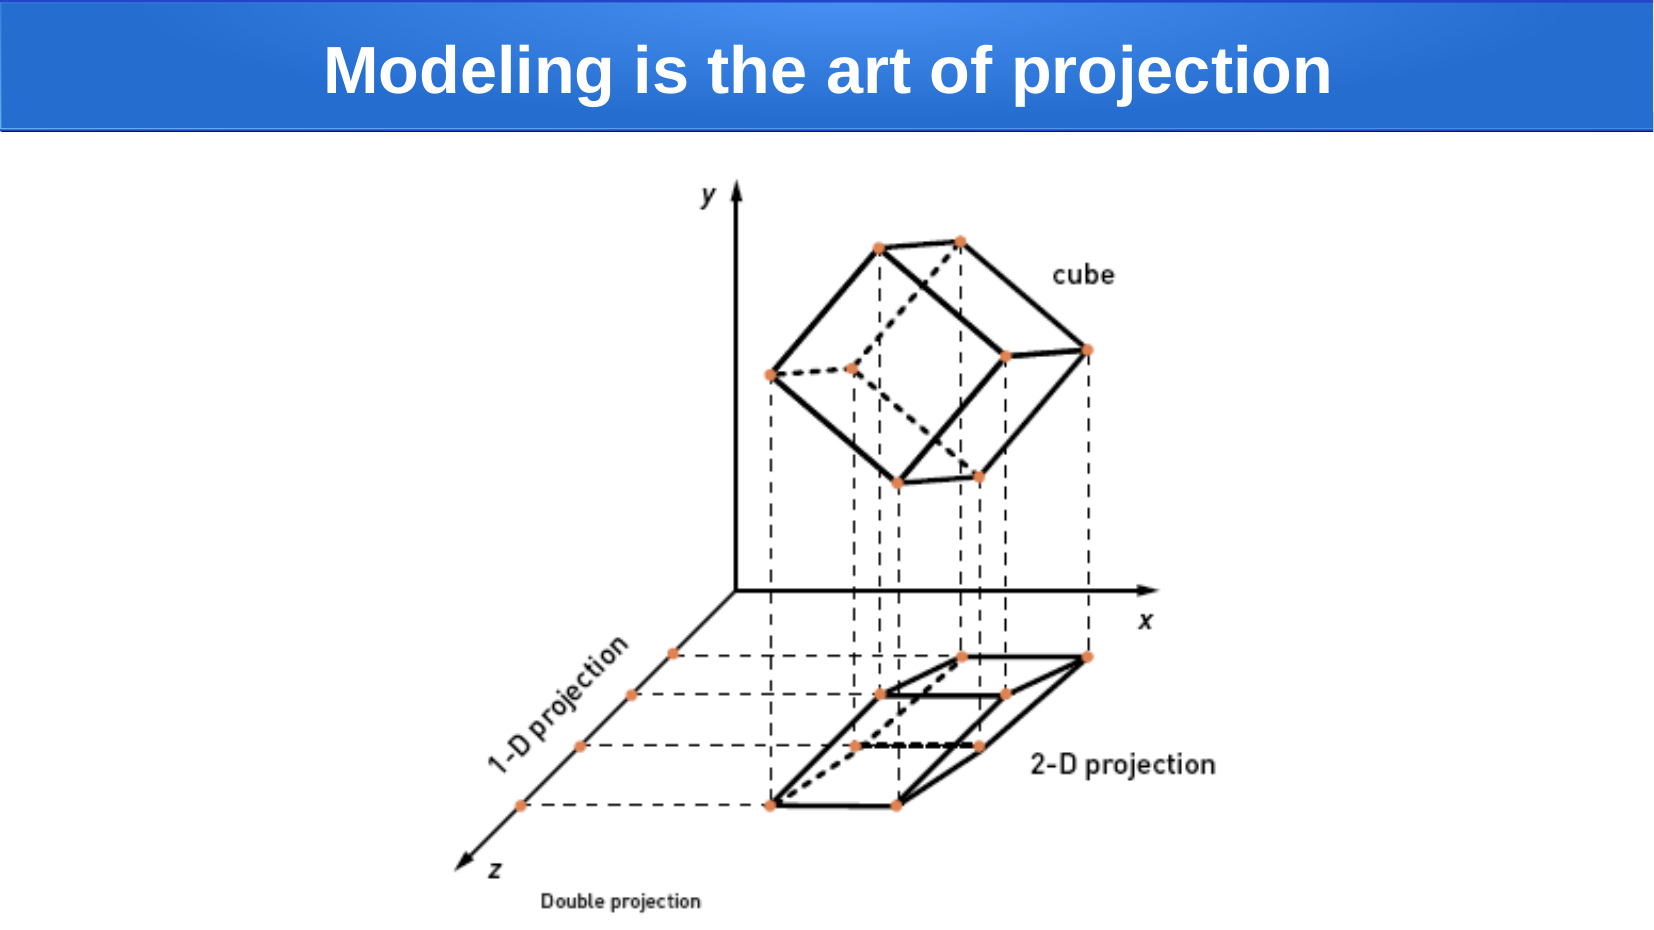

# Modeling is the art of projection